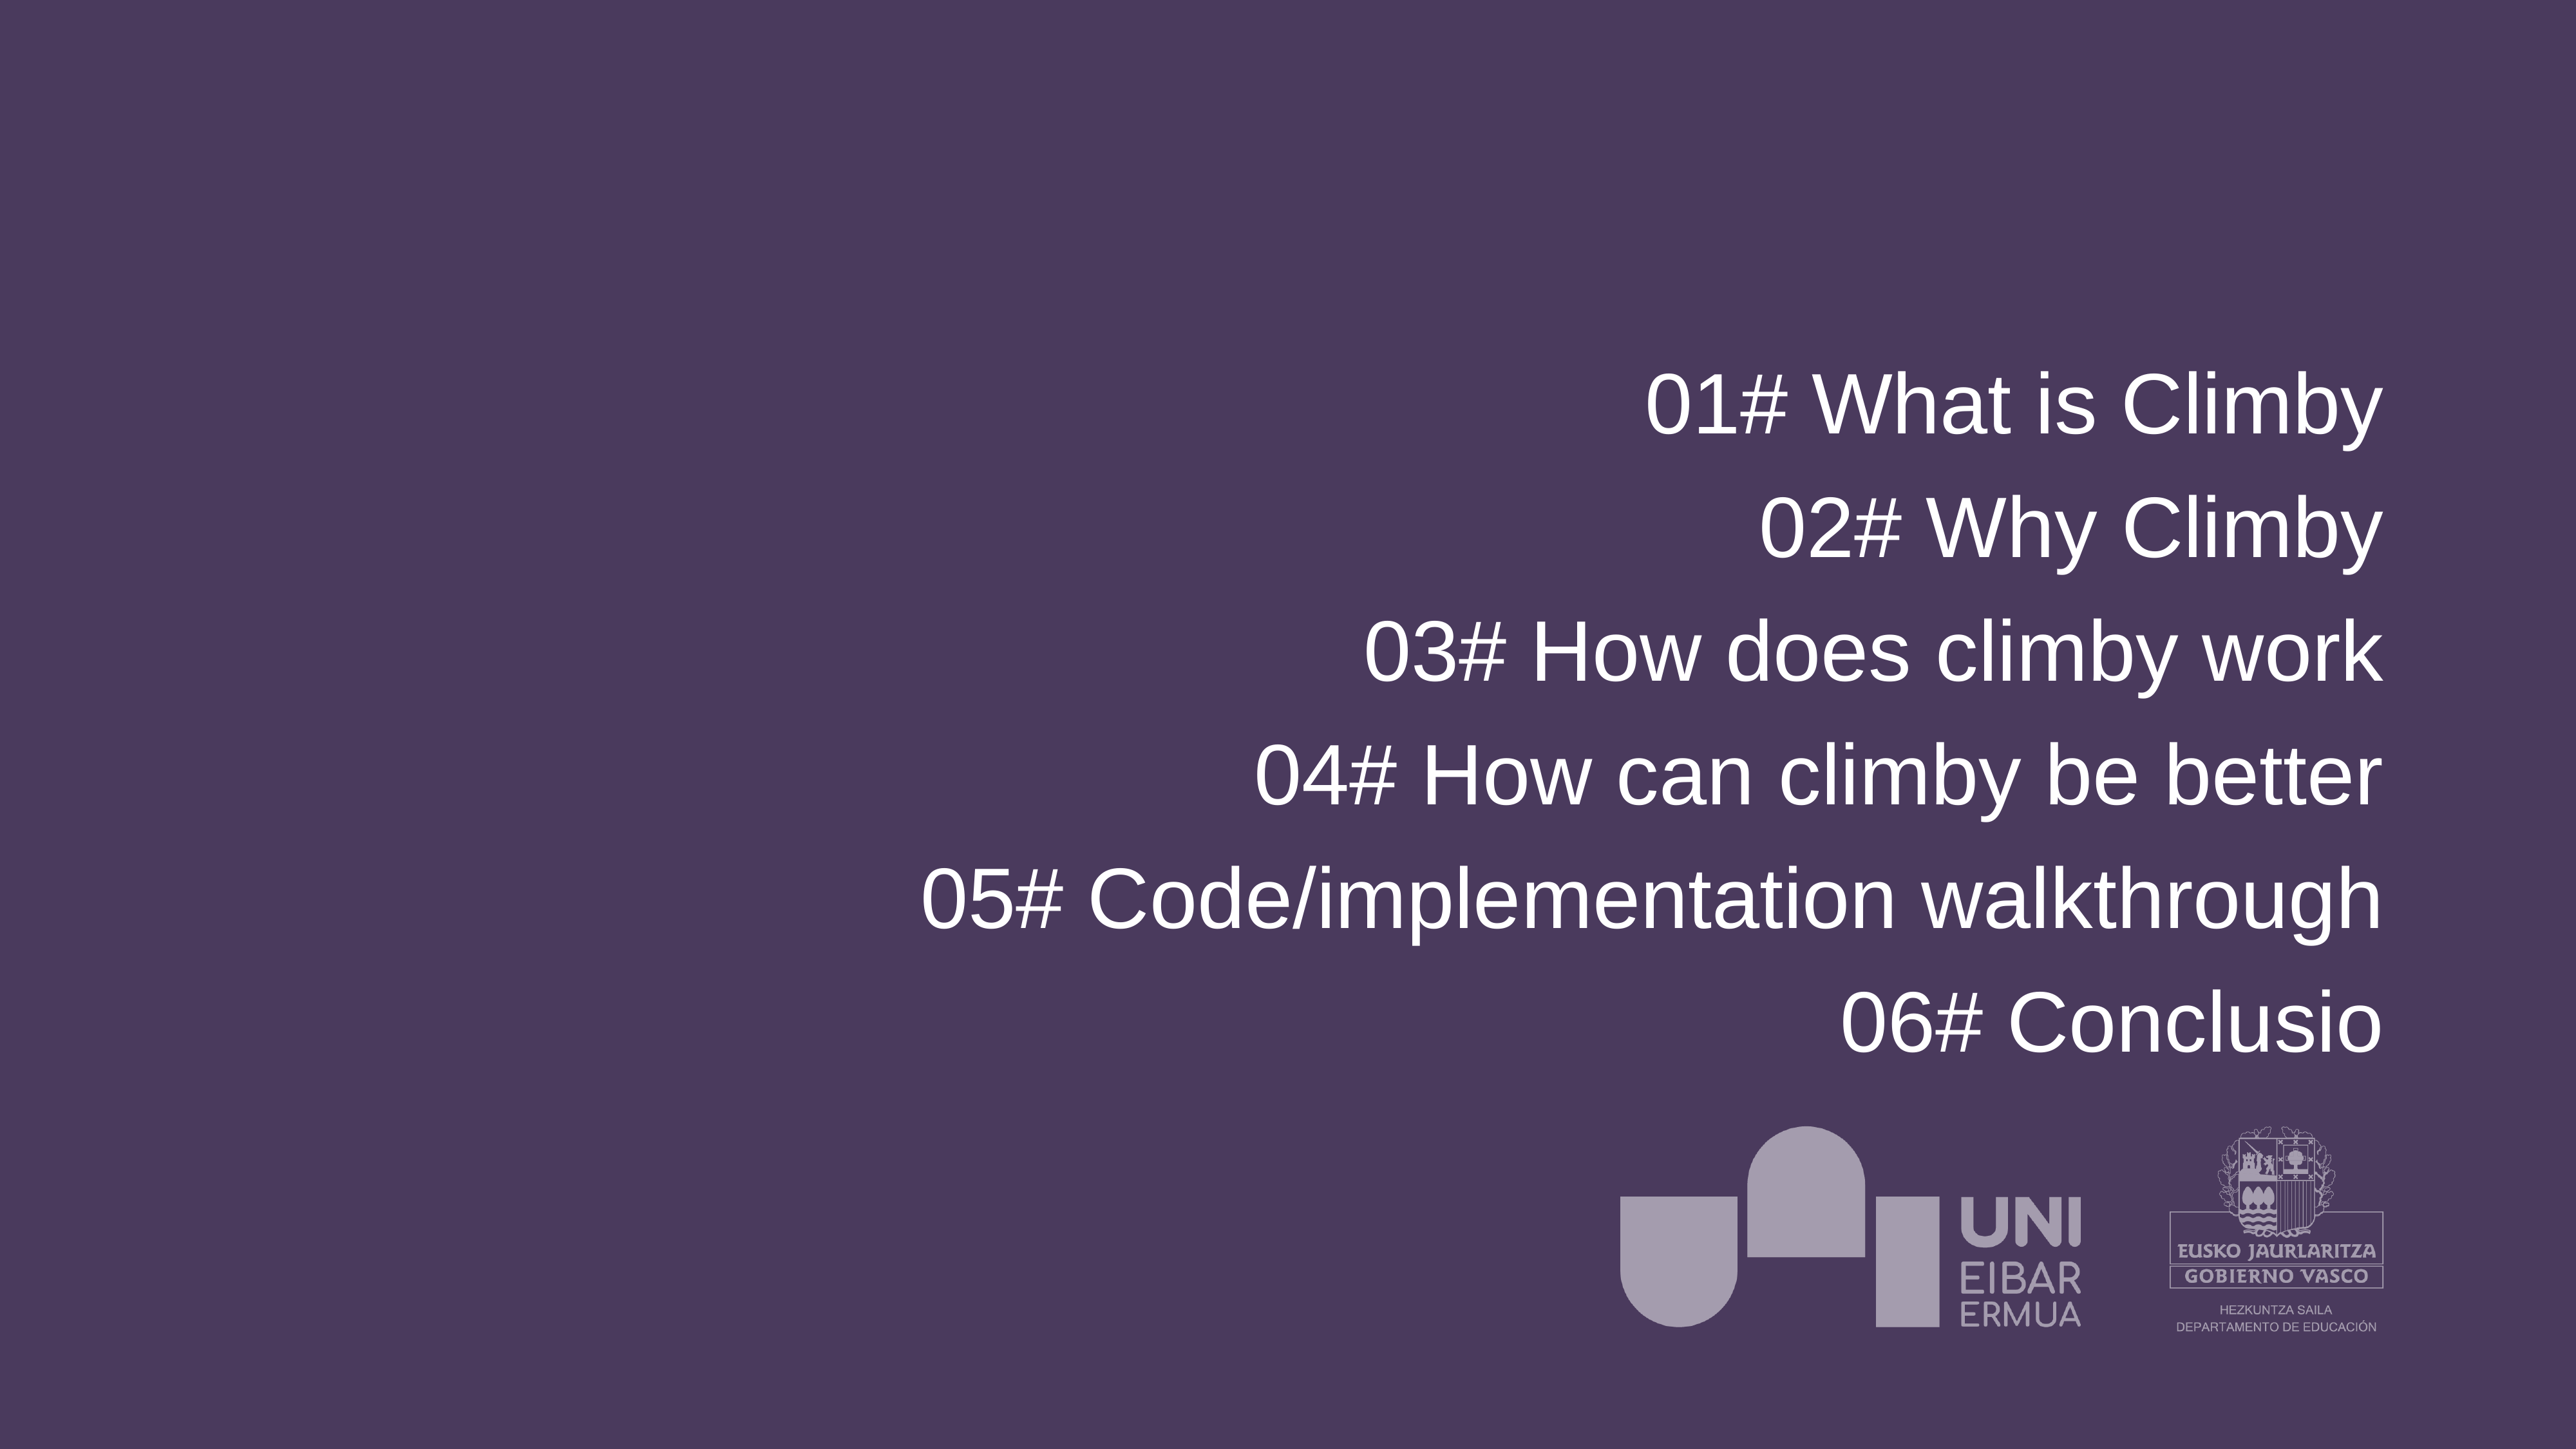

01# What is Climby
02# Why Climby
03# How does climby work
04# How can climby be better
05# Code/implementation walkthrough
06# Conclusio